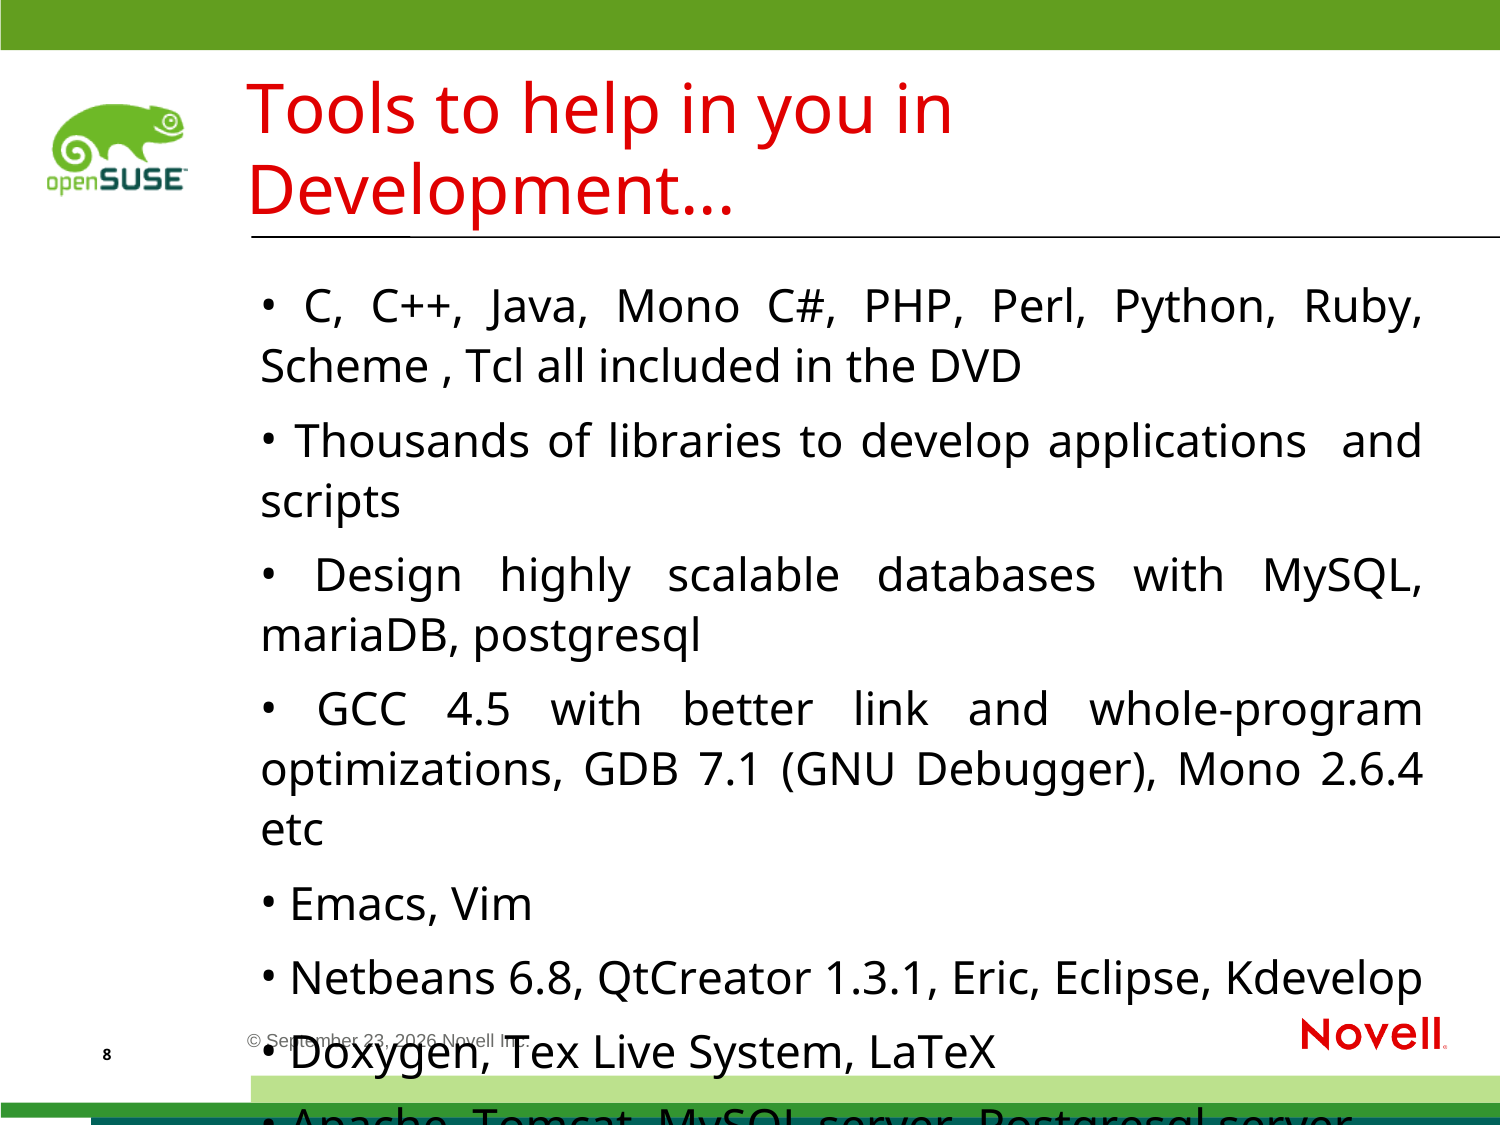

# Tools to help in you in Development...
 C, C++, Java, Mono C#, PHP, Perl, Python, Ruby, Scheme , Tcl all included in the DVD
 Thousands of libraries to develop applications and scripts
 Design highly scalable databases with MySQL, mariaDB, postgresql
 GCC 4.5 with better link and whole-program optimizations, GDB 7.1 (GNU Debugger), Mono 2.6.4 etc
 Emacs, Vim
 Netbeans 6.8, QtCreator 1.3.1, Eric, Eclipse, Kdevelop
 Doxygen, Tex Live System, LaTeX
 Apache, Tomcat, MySQL server, Postgresql server